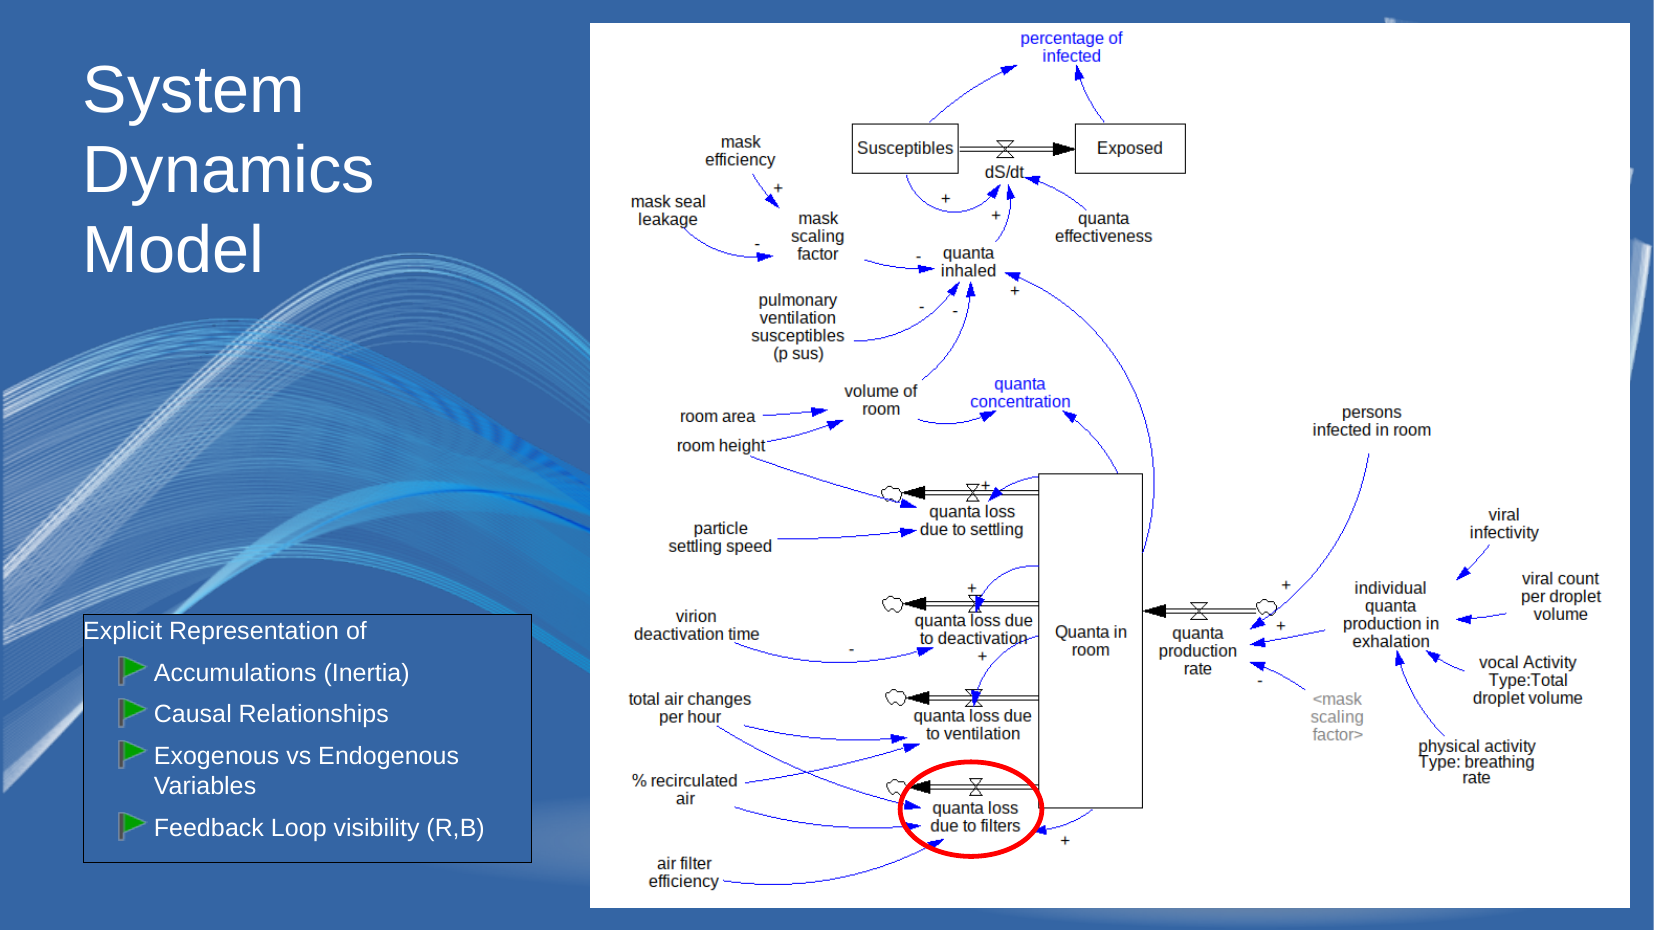

System
Dynamics
Model
Explicit Representation of
Accumulations (Inertia)
Causal Relationships
Exogenous vs Endogenous Variables
Feedback Loop visibility (R,B)